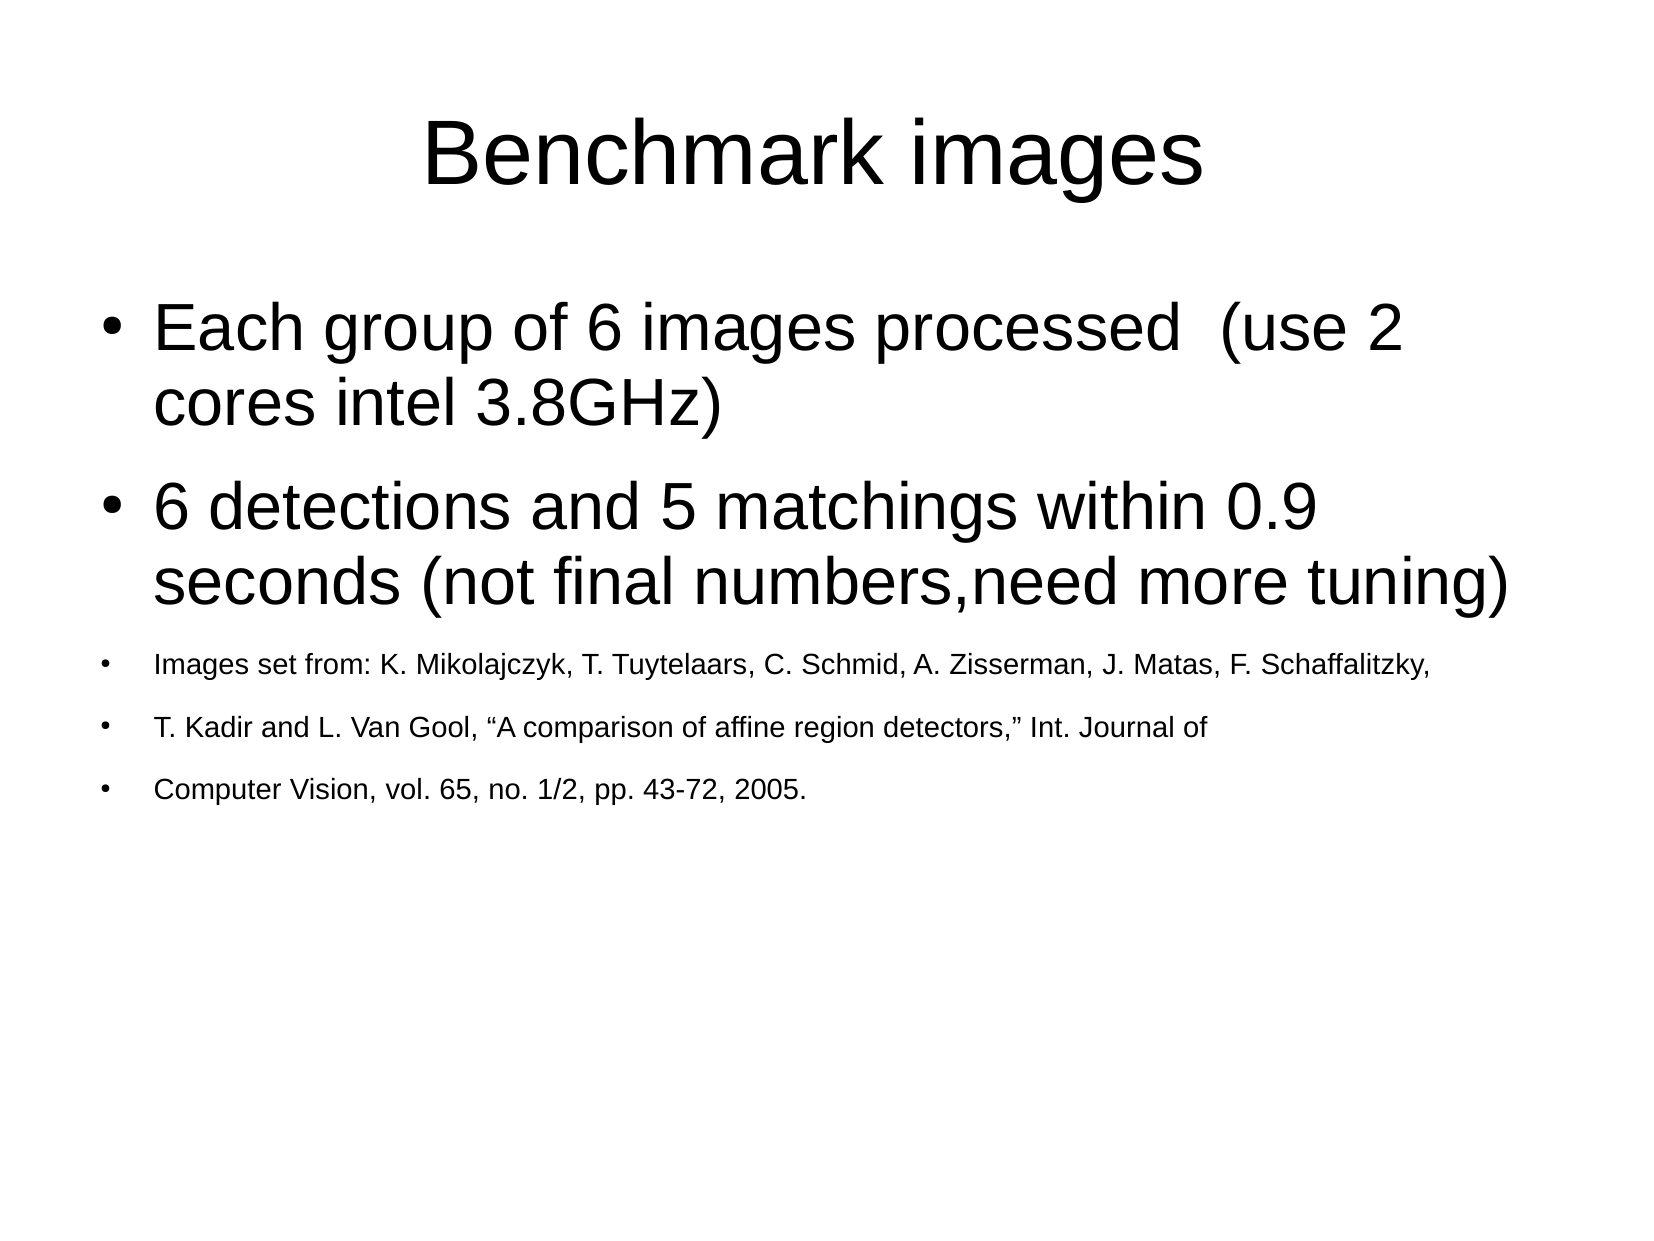

# Benchmark images
Each group of 6 images processed (use 2 cores intel 3.8GHz)
6 detections and 5 matchings within 0.9 seconds (not final numbers,need more tuning)
Images set from: K. Mikolajczyk, T. Tuytelaars, C. Schmid, A. Zisserman, J. Matas, F. Schaffalitzky,
T. Kadir and L. Van Gool, “A comparison of affine region detectors,” Int. Journal of
Computer Vision, vol. 65, no. 1/2, pp. 43-72, 2005.